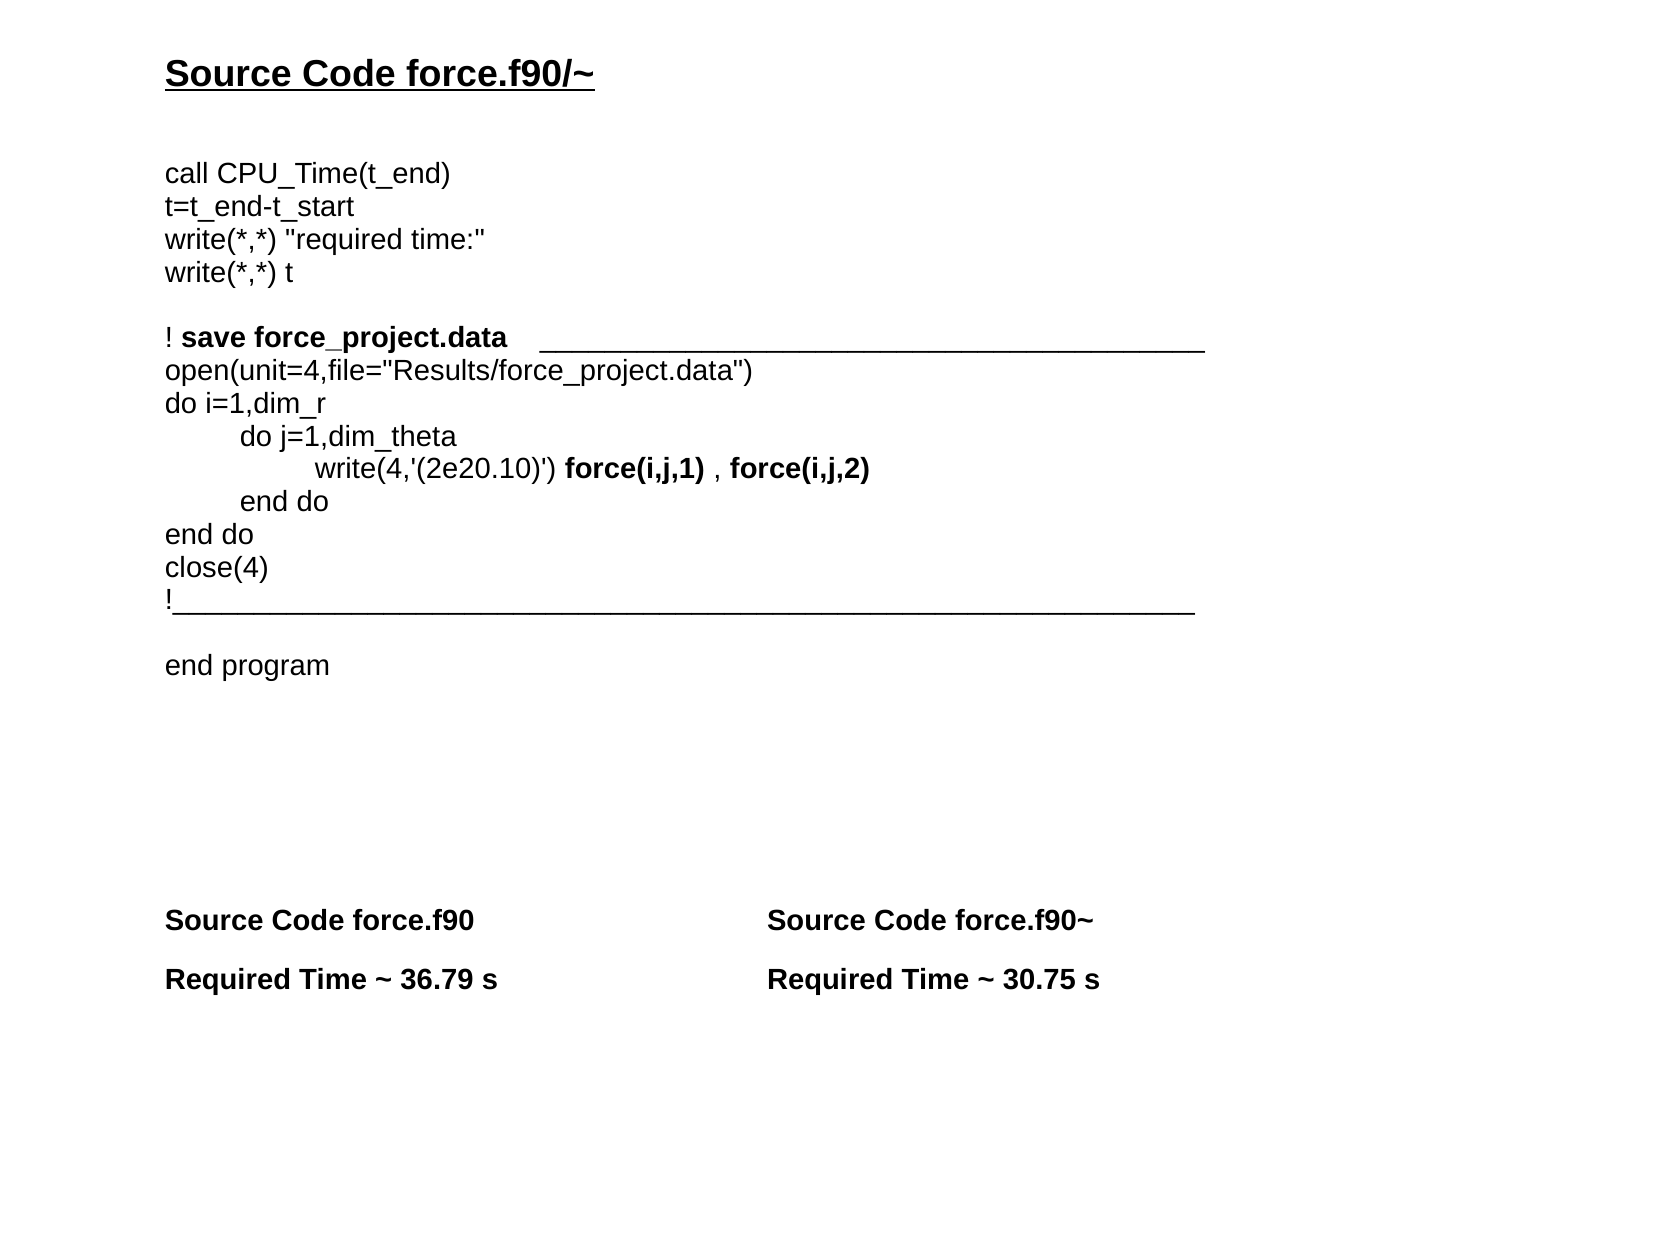

Source Code force.f90/~
call CPU_Time(t_end)
t=t_end-t_start
write(*,*) "required time:"
write(*,*) t
! save force_project.data	_________________________________________
open(unit=4,file="Results/force_project.data")
do i=1,dim_r
	do j=1,dim_theta
		write(4,'(2e20.10)') force(i,j,1) , force(i,j,2)
	end do
end do
close(4)
!_______________________________________________________________
end program
Source Code force.f90
Source Code force.f90~
Required Time ~ 36.79 s
Required Time ~ 30.75 s